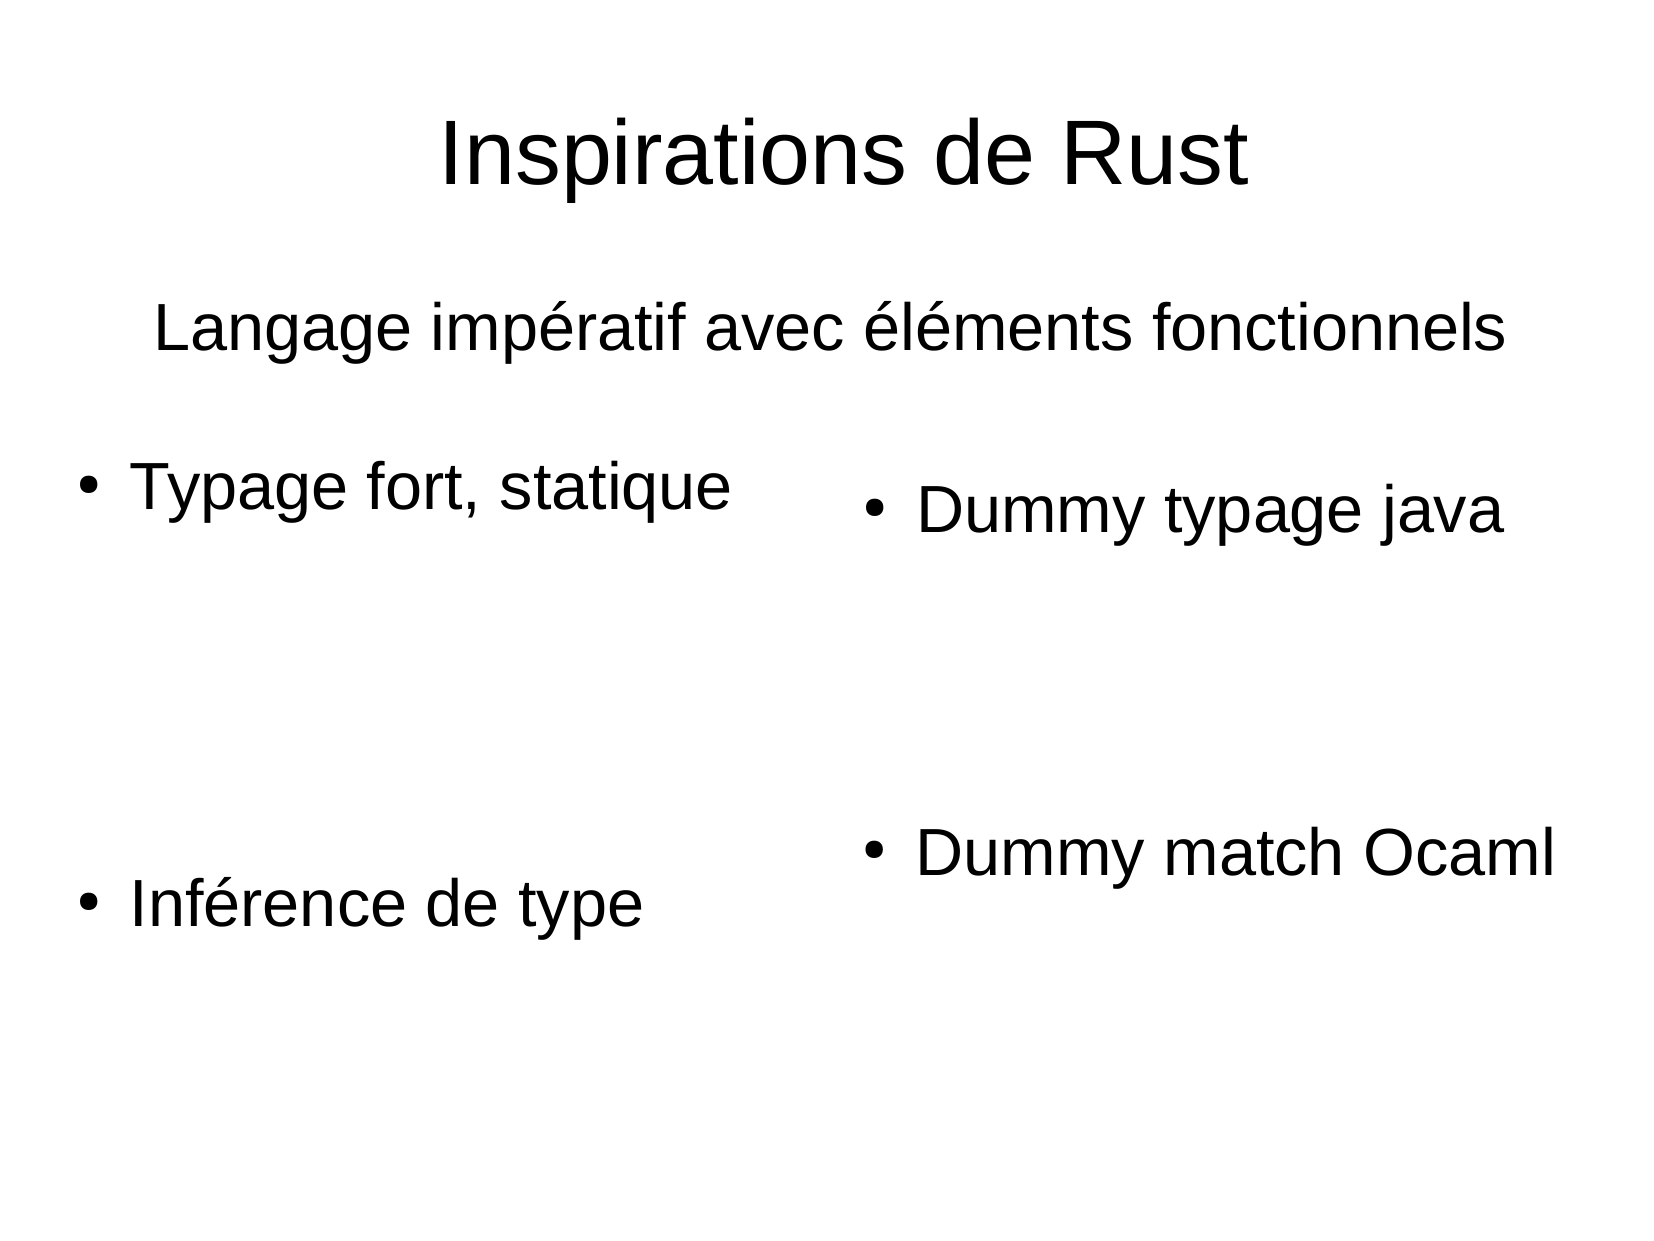

# Inspirations de Rust
Langage impératif avec éléments fonctionnels
Typage fort, statique
Inférence de type
Dummy typage java
Dummy match Ocaml